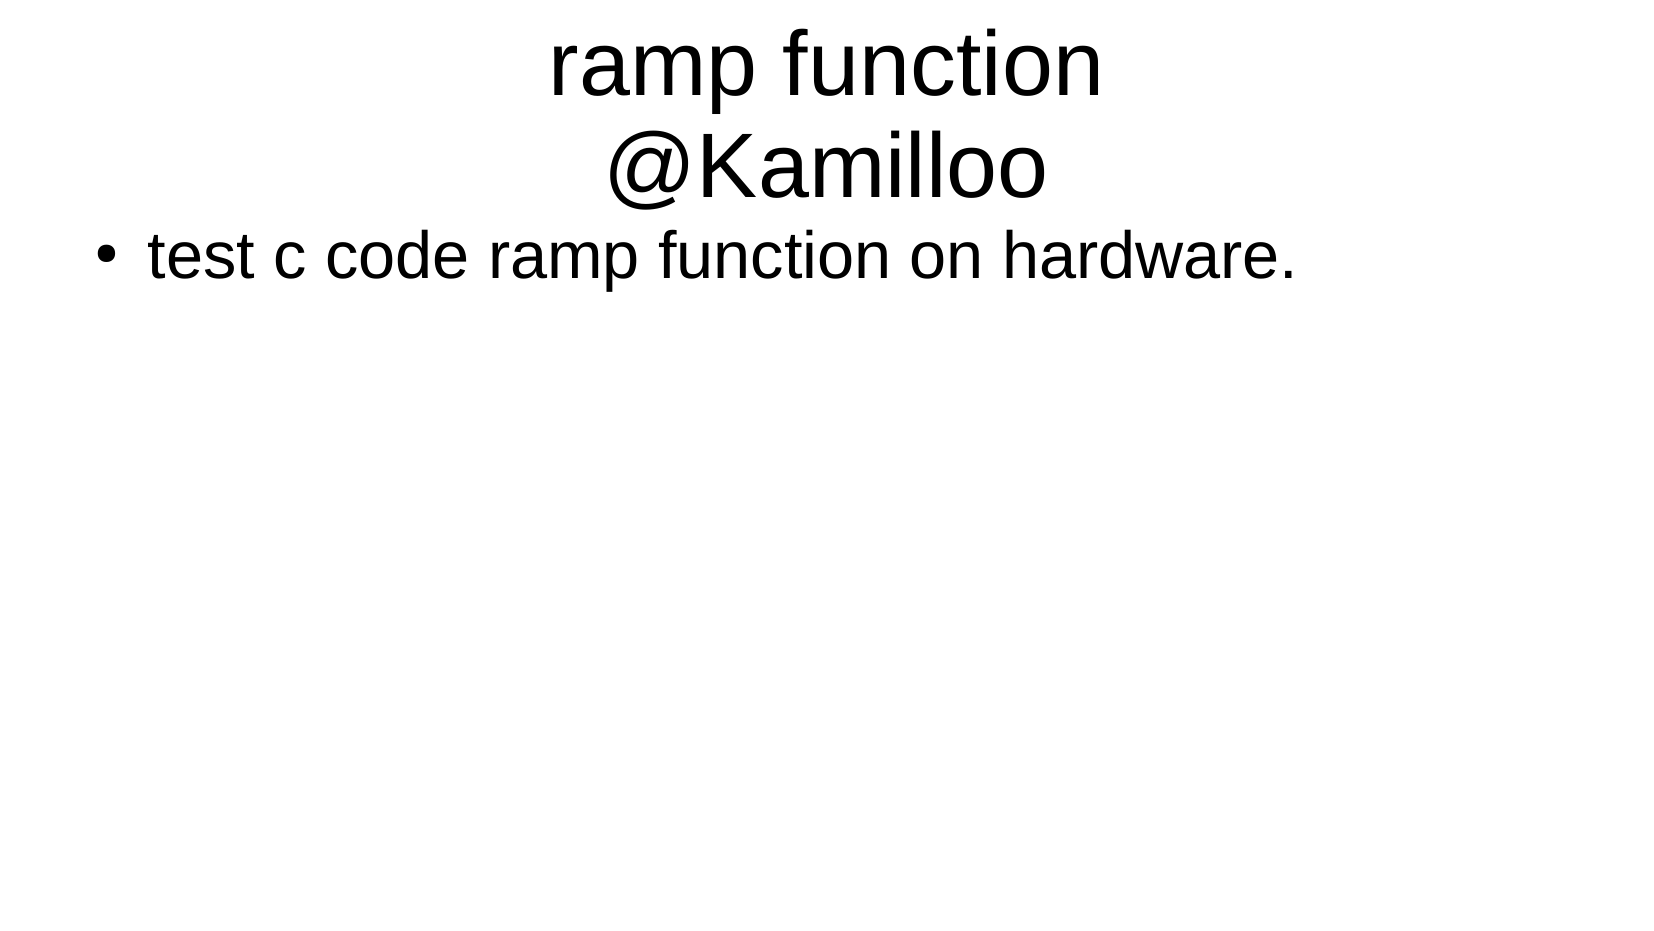

# ramp function @Kamilloo
test c code ramp function on hardware.